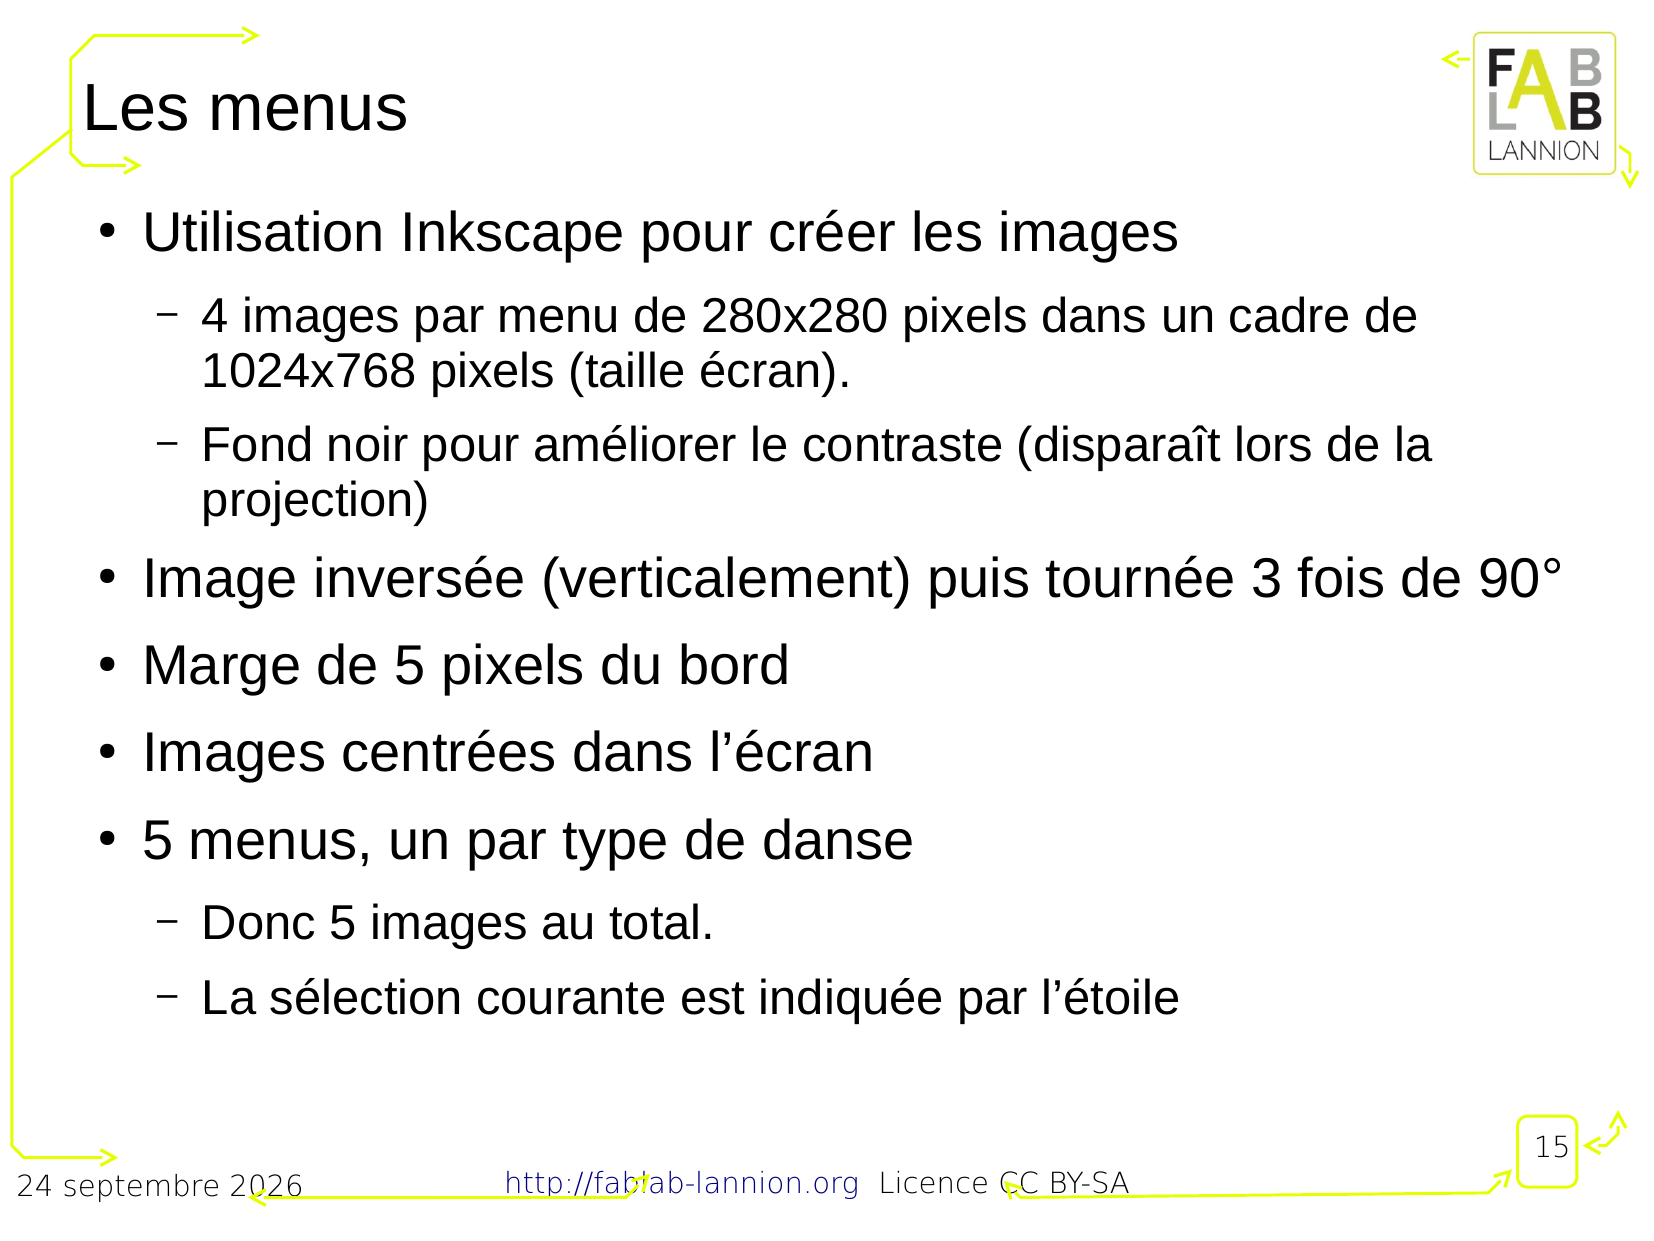

# Les menus
Utilisation Inkscape pour créer les images
4 images par menu de 280x280 pixels dans un cadre de 1024x768 pixels (taille écran).
Fond noir pour améliorer le contraste (disparaît lors de la projection)
Image inversée (verticalement) puis tournée 3 fois de 90°
Marge de 5 pixels du bord
Images centrées dans l’écran
5 menus, un par type de danse
Donc 5 images au total.
La sélection courante est indiquée par l’étoile
15